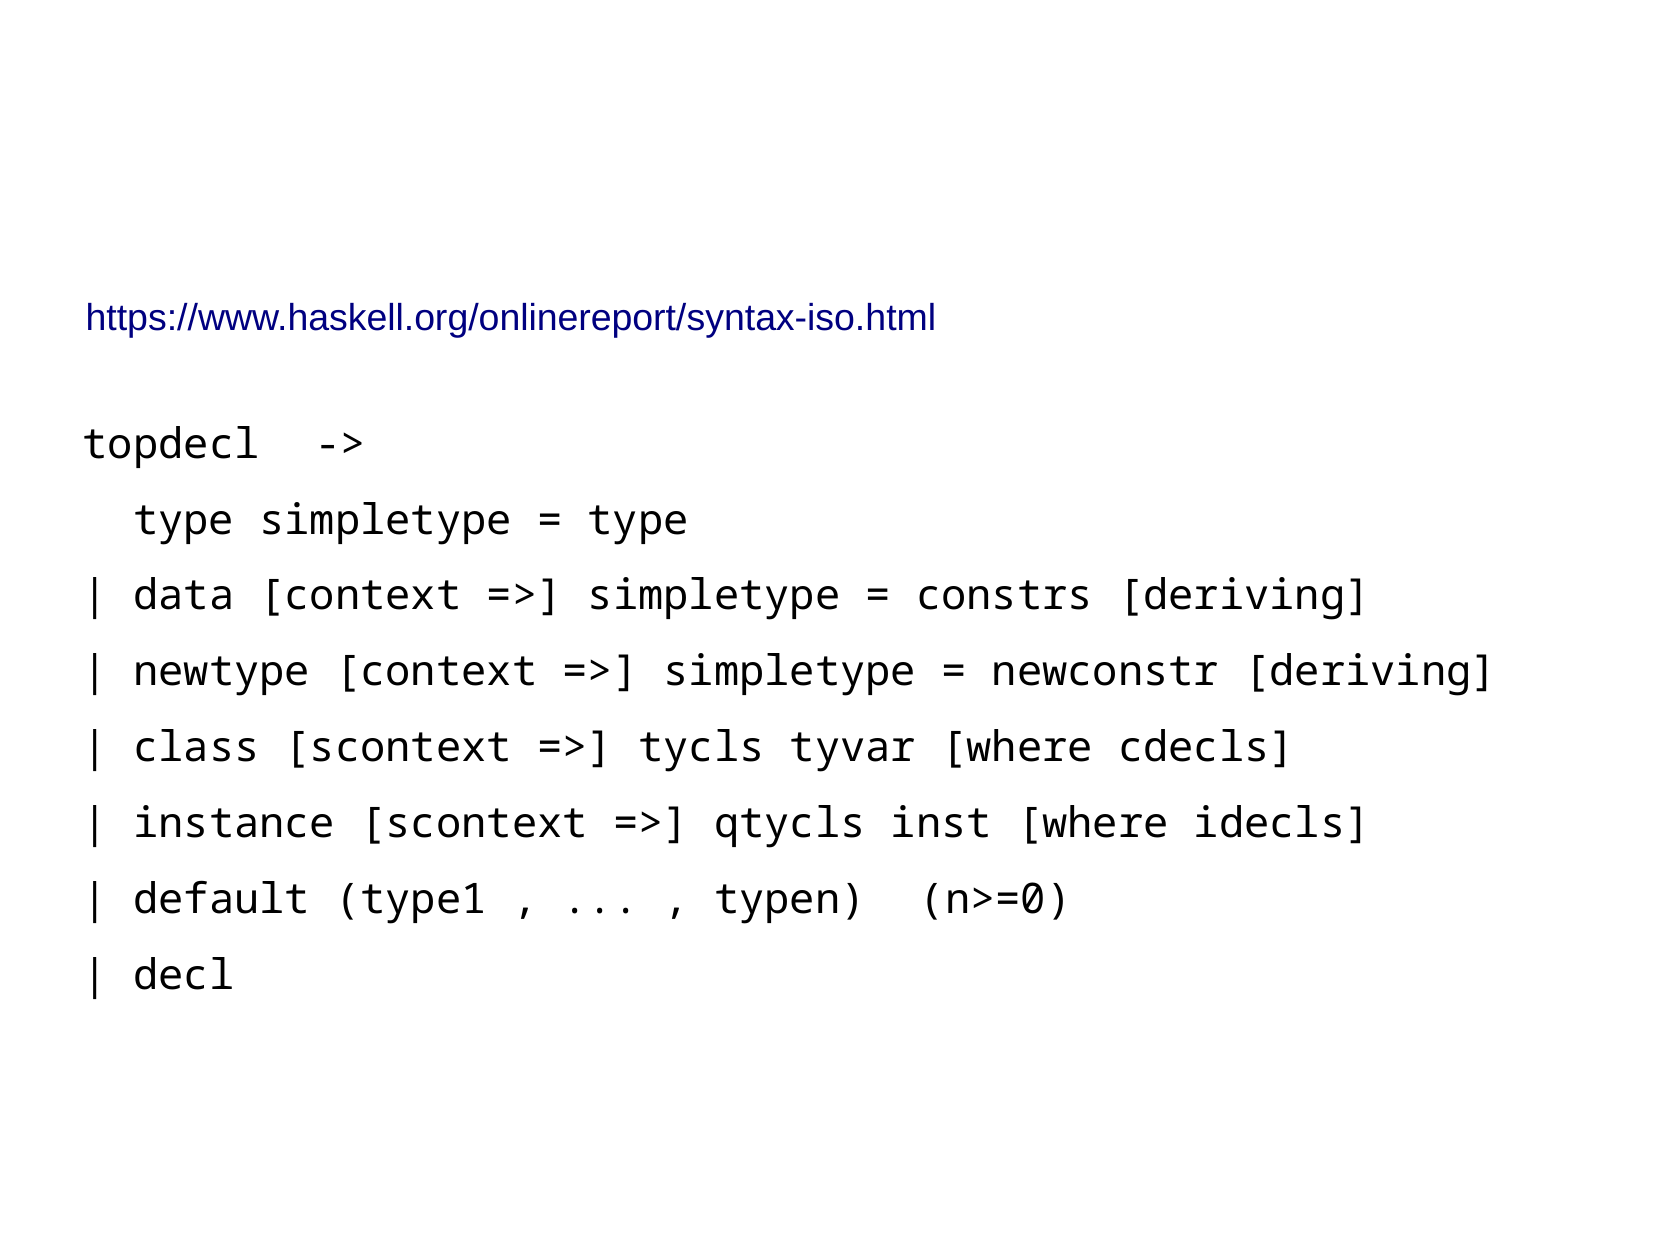

#
https://www.haskell.org/onlinereport/syntax-iso.html
topdecl 	->
 type simpletype = type
| data [context =>] simpletype = constrs [deriving]
| newtype [context =>] simpletype = newconstr [deriving]
| class [scontext =>] tycls tyvar [where cdecls]
| instance [scontext =>] qtycls inst [where idecls]
| default (type1 , ... , typen) 	(n>=0)
| decl